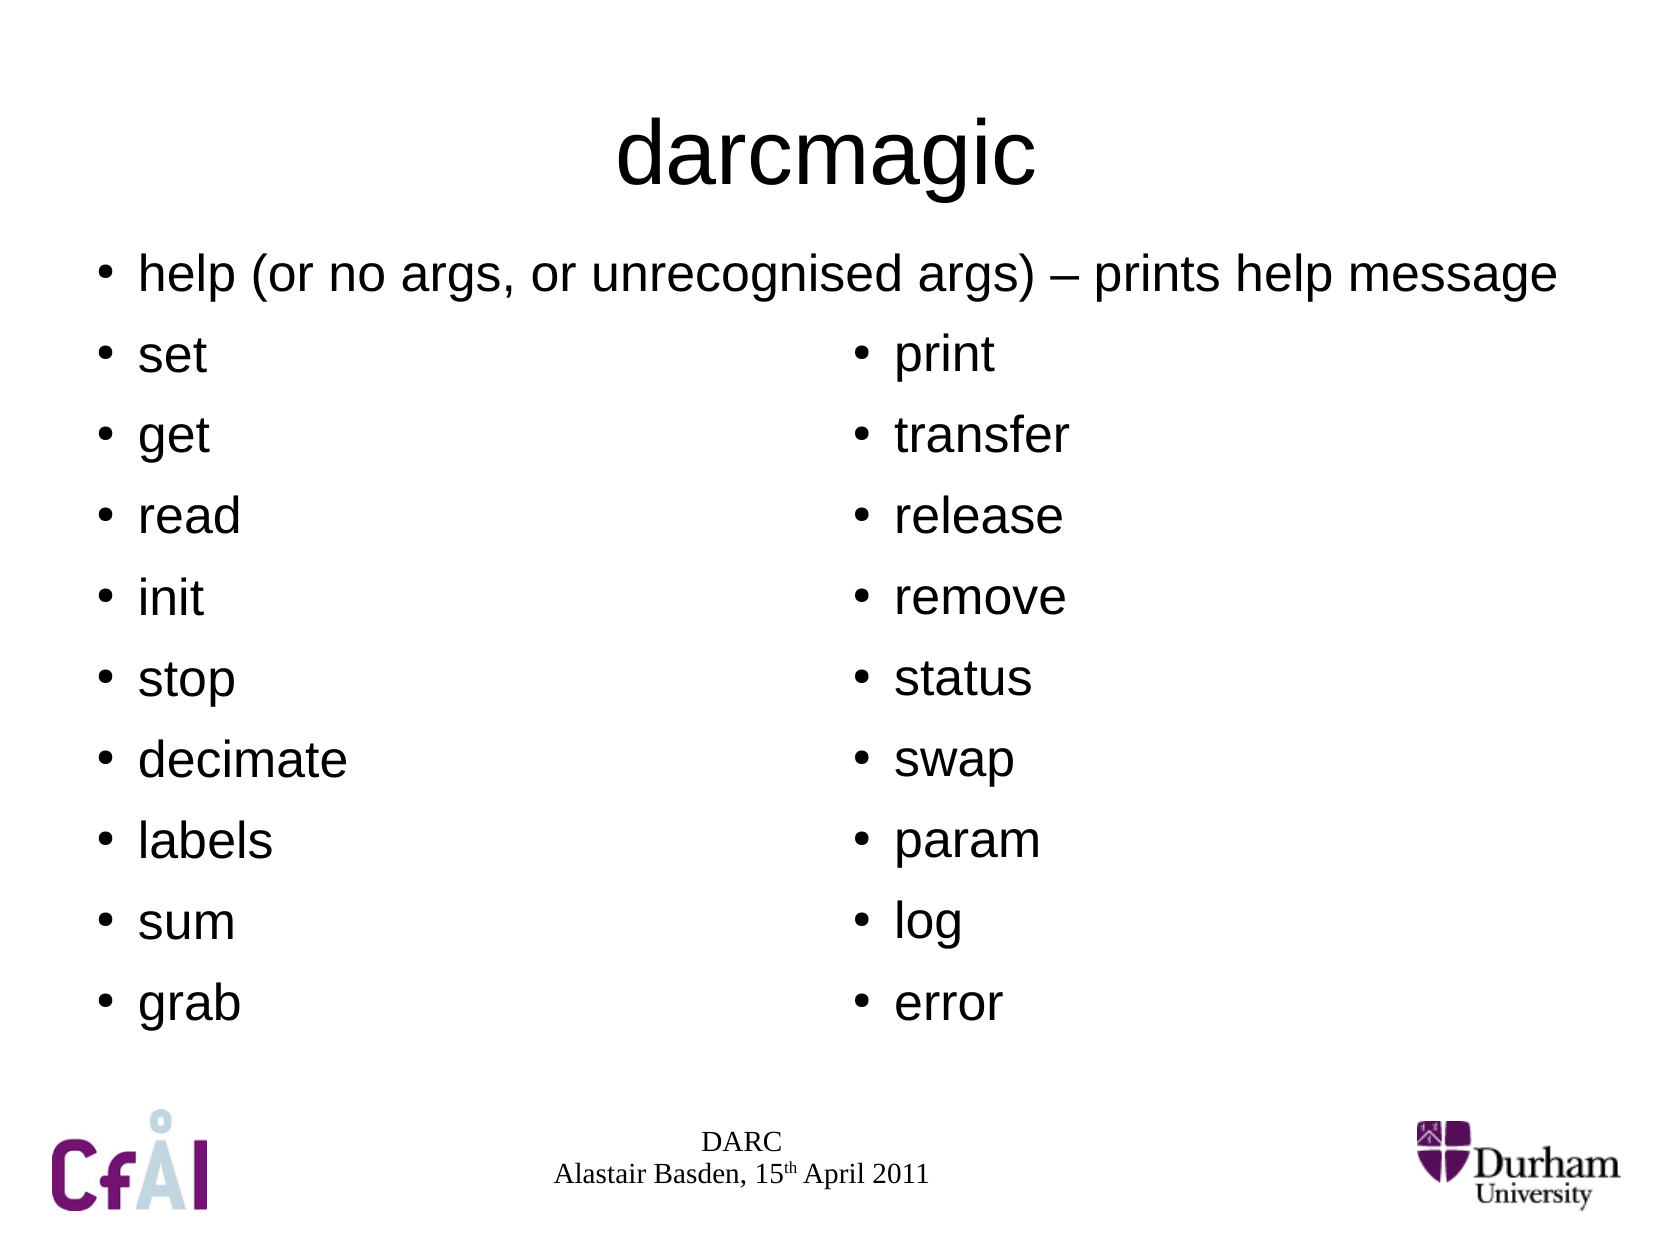

# darcmagic
help (or no args, or unrecognised args) – prints help message
set
get
read
init
stop
decimate
labels
sum
grab
print
transfer
release
remove
status
swap
param
log
error